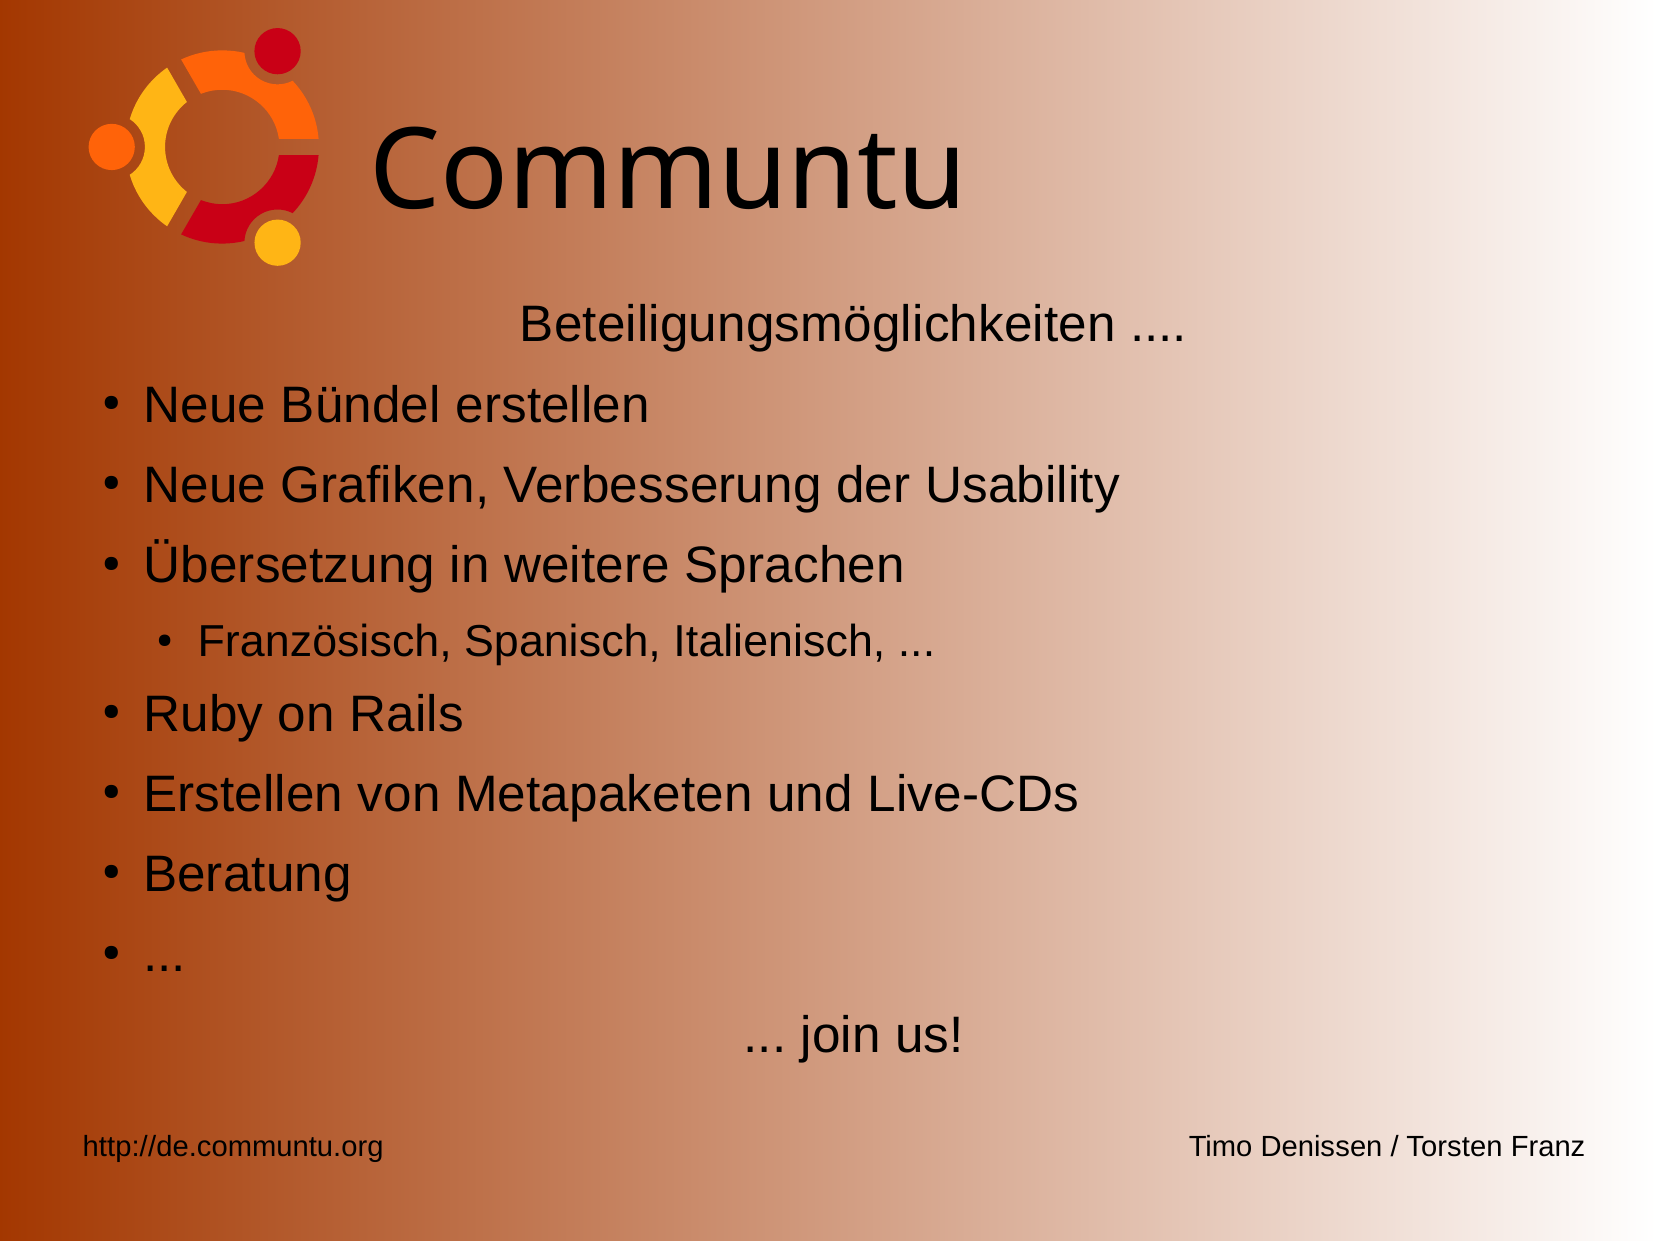

Communtu
# Beteiligungsmöglichkeiten ....
Neue Bündel erstellen
Neue Grafiken, Verbesserung der Usability
Übersetzung in weitere Sprachen
Französisch, Spanisch, Italienisch, ...
Ruby on Rails
Erstellen von Metapaketen und Live-CDs
Beratung
...
... join us!